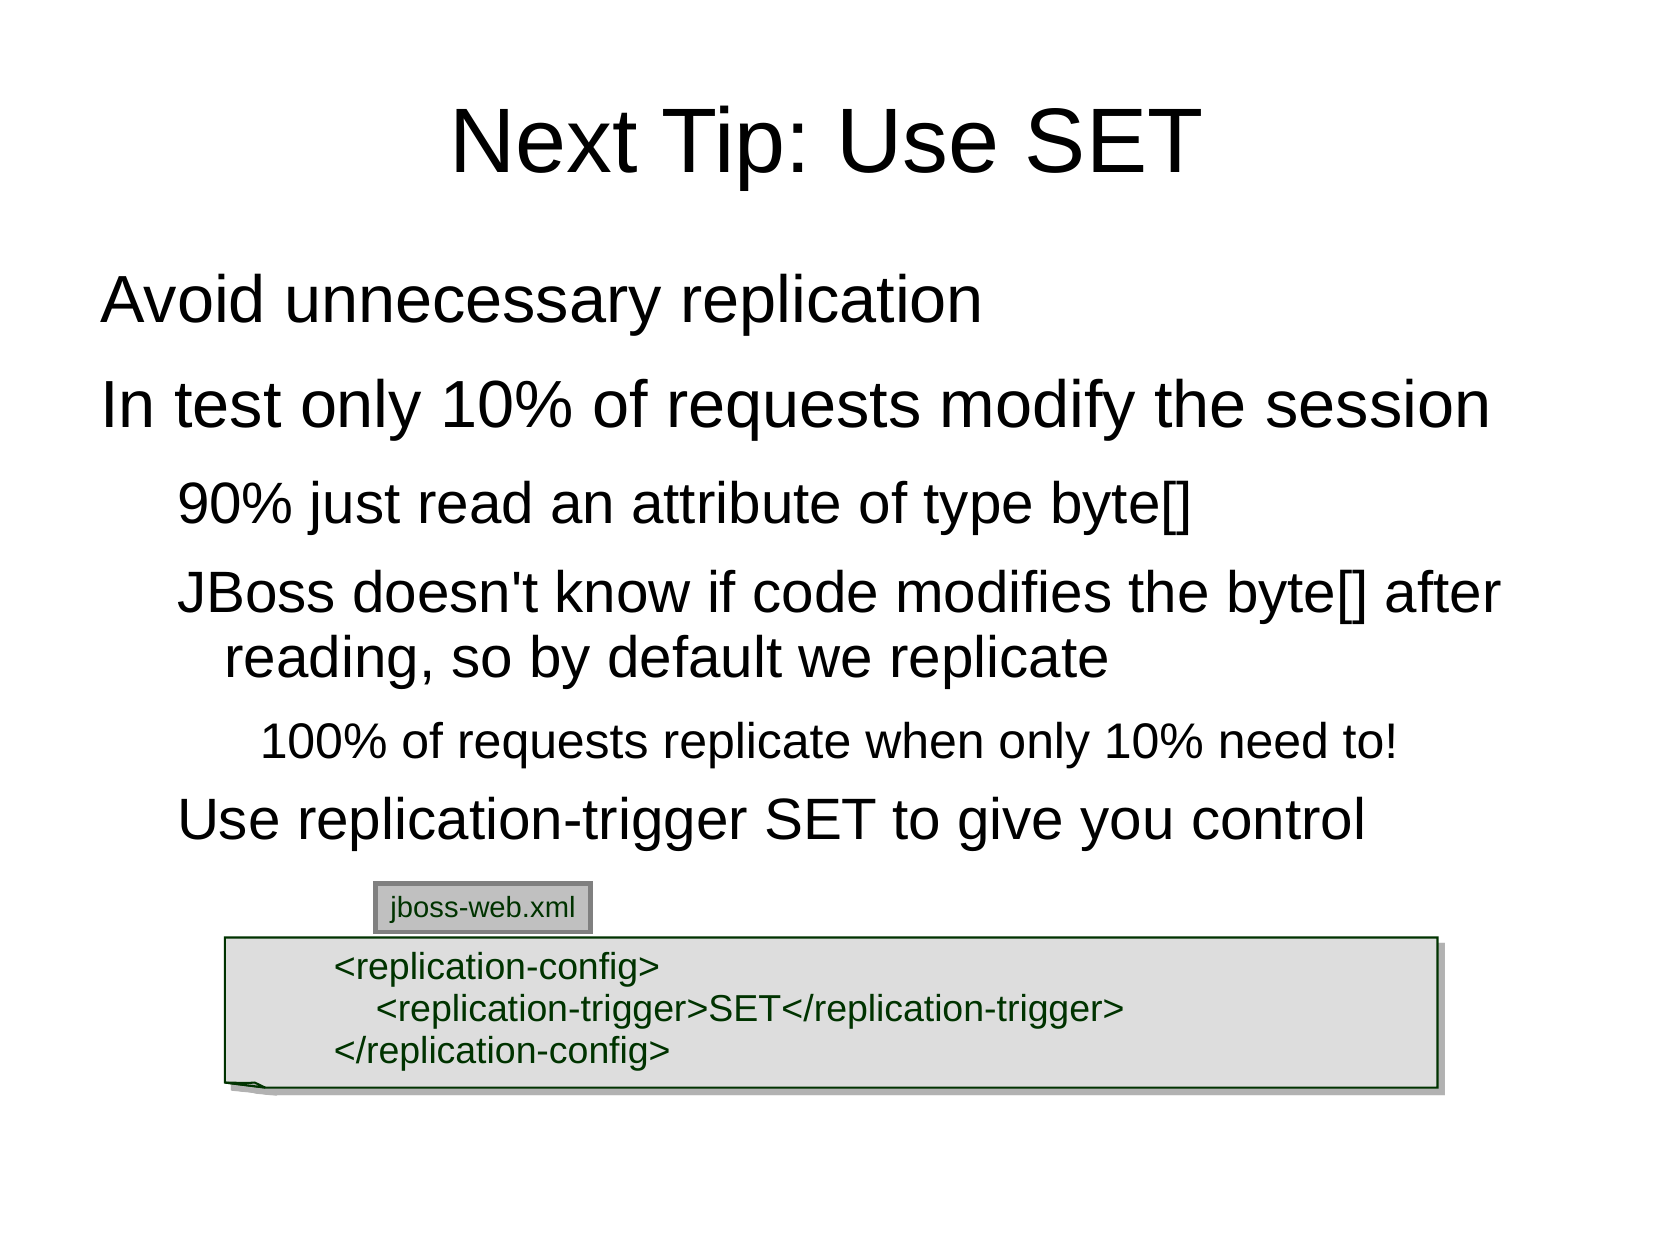

# Next Tip: Use SET
Avoid unnecessary replication
In test only 10% of requests modify the session
90% just read an attribute of type byte[]
JBoss doesn't know if code modifies the byte[] after reading, so by default we replicate
100% of requests replicate when only 10% need to!
Use replication-trigger SET to give you control
jboss-web.xml
<replication-config>
 <replication-trigger>SET</replication-trigger>
</replication-config>